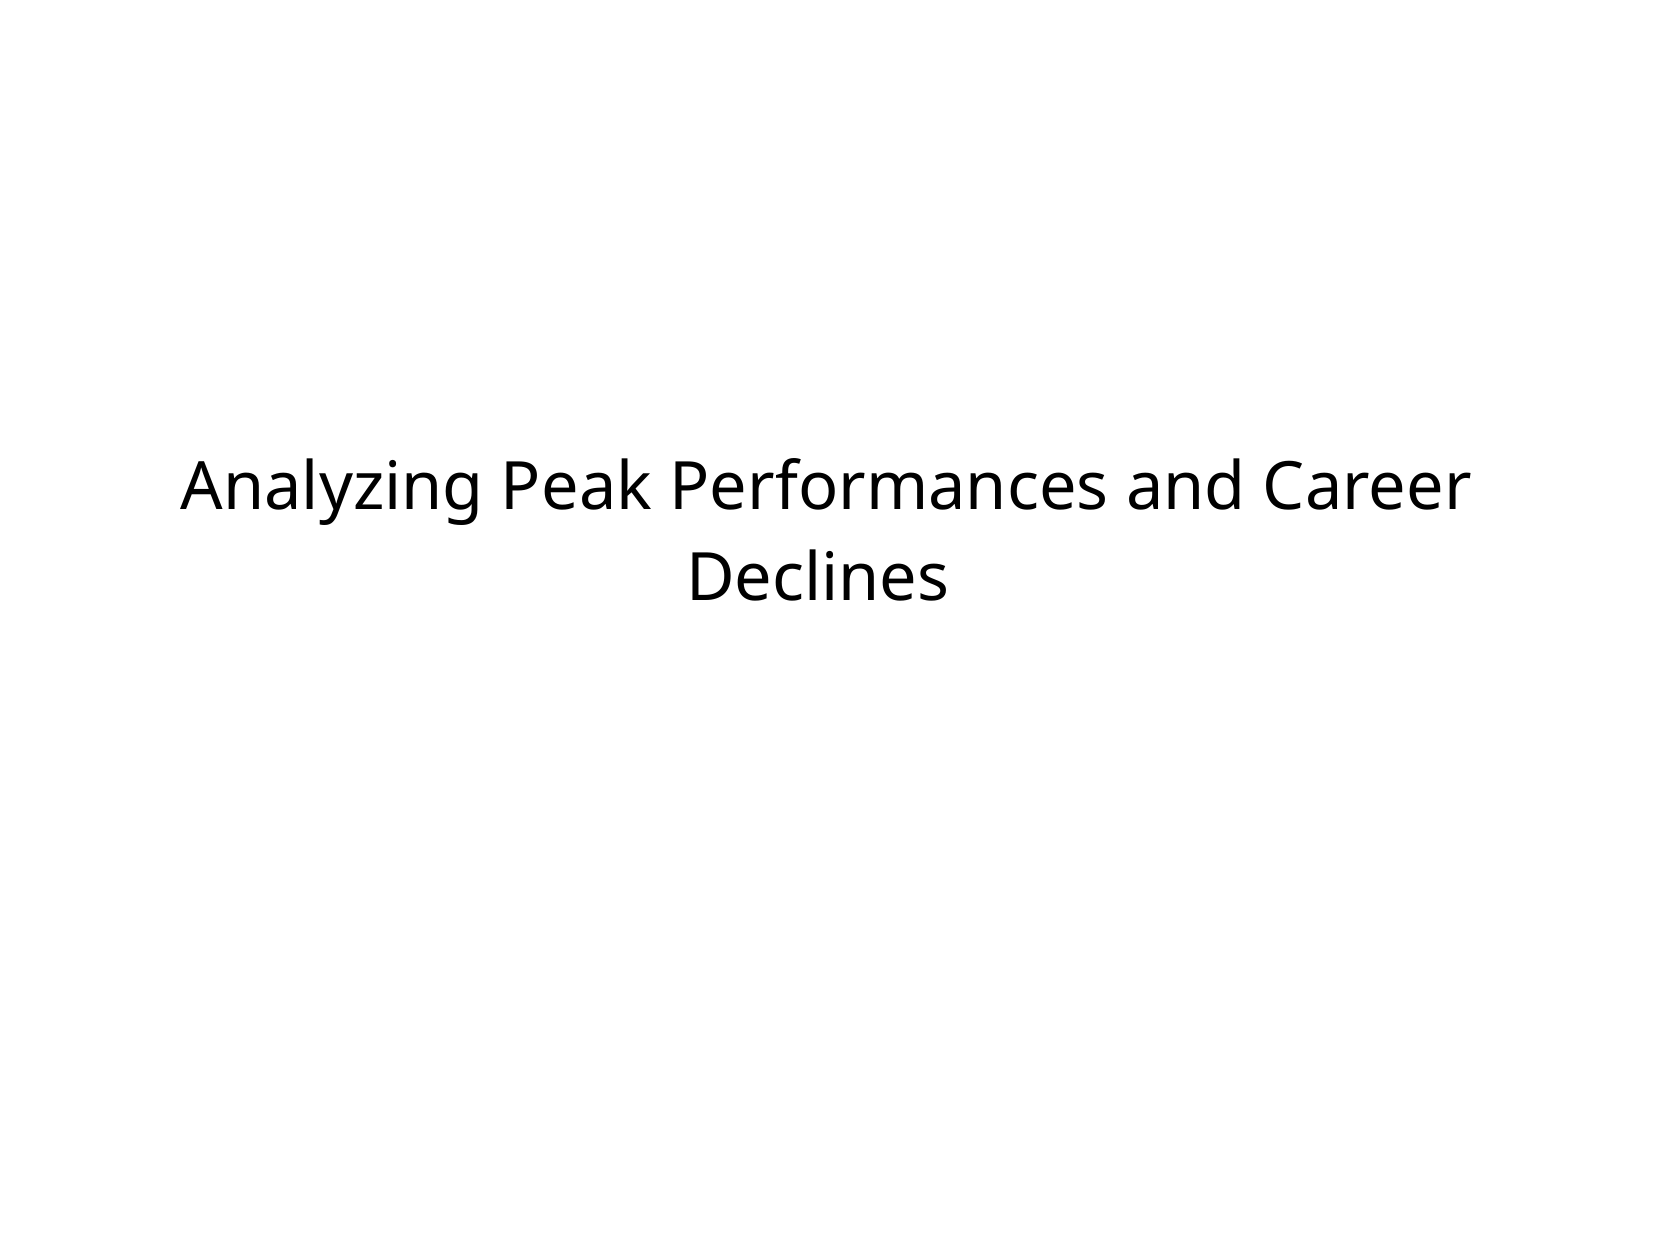

# Analyzing Peak Performances and Career Declines